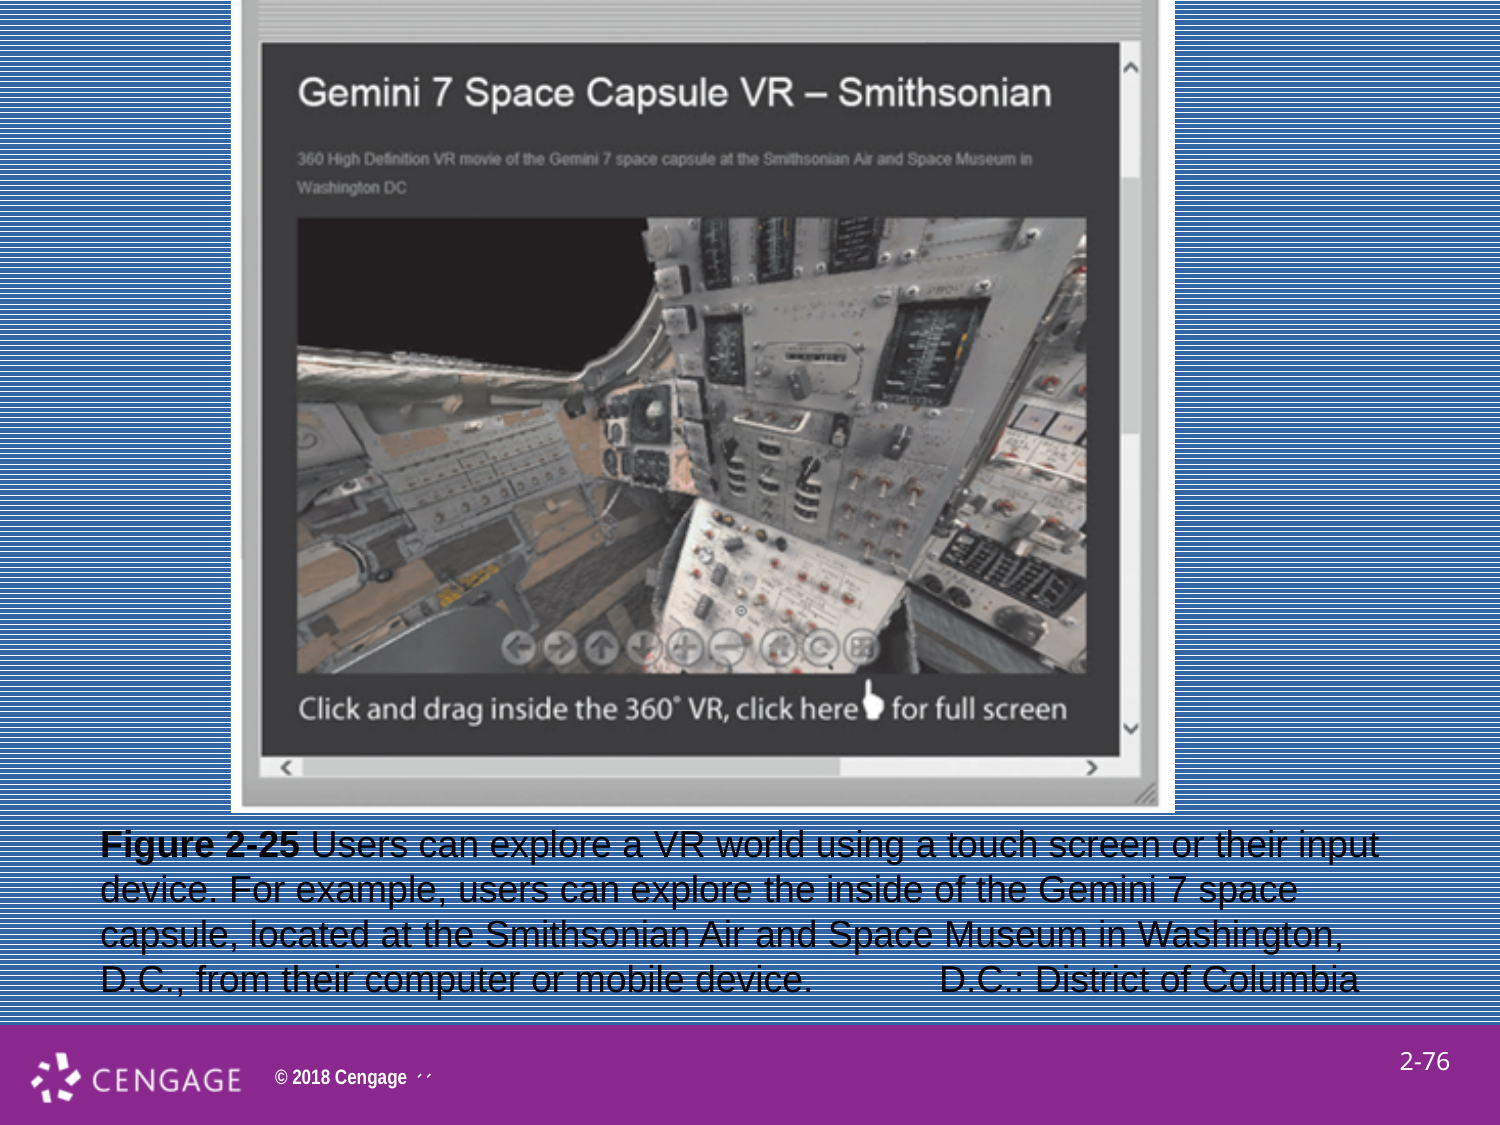

# Figure 2-25 Users can explore a VR world using a touch screen or their input device. For example, users can explore the inside of the Gemini 7 space capsule, located at the Smithsonian Air and Space Museum in Washington, D.C., from their computer or mobile device. D.C.: District of Columbia